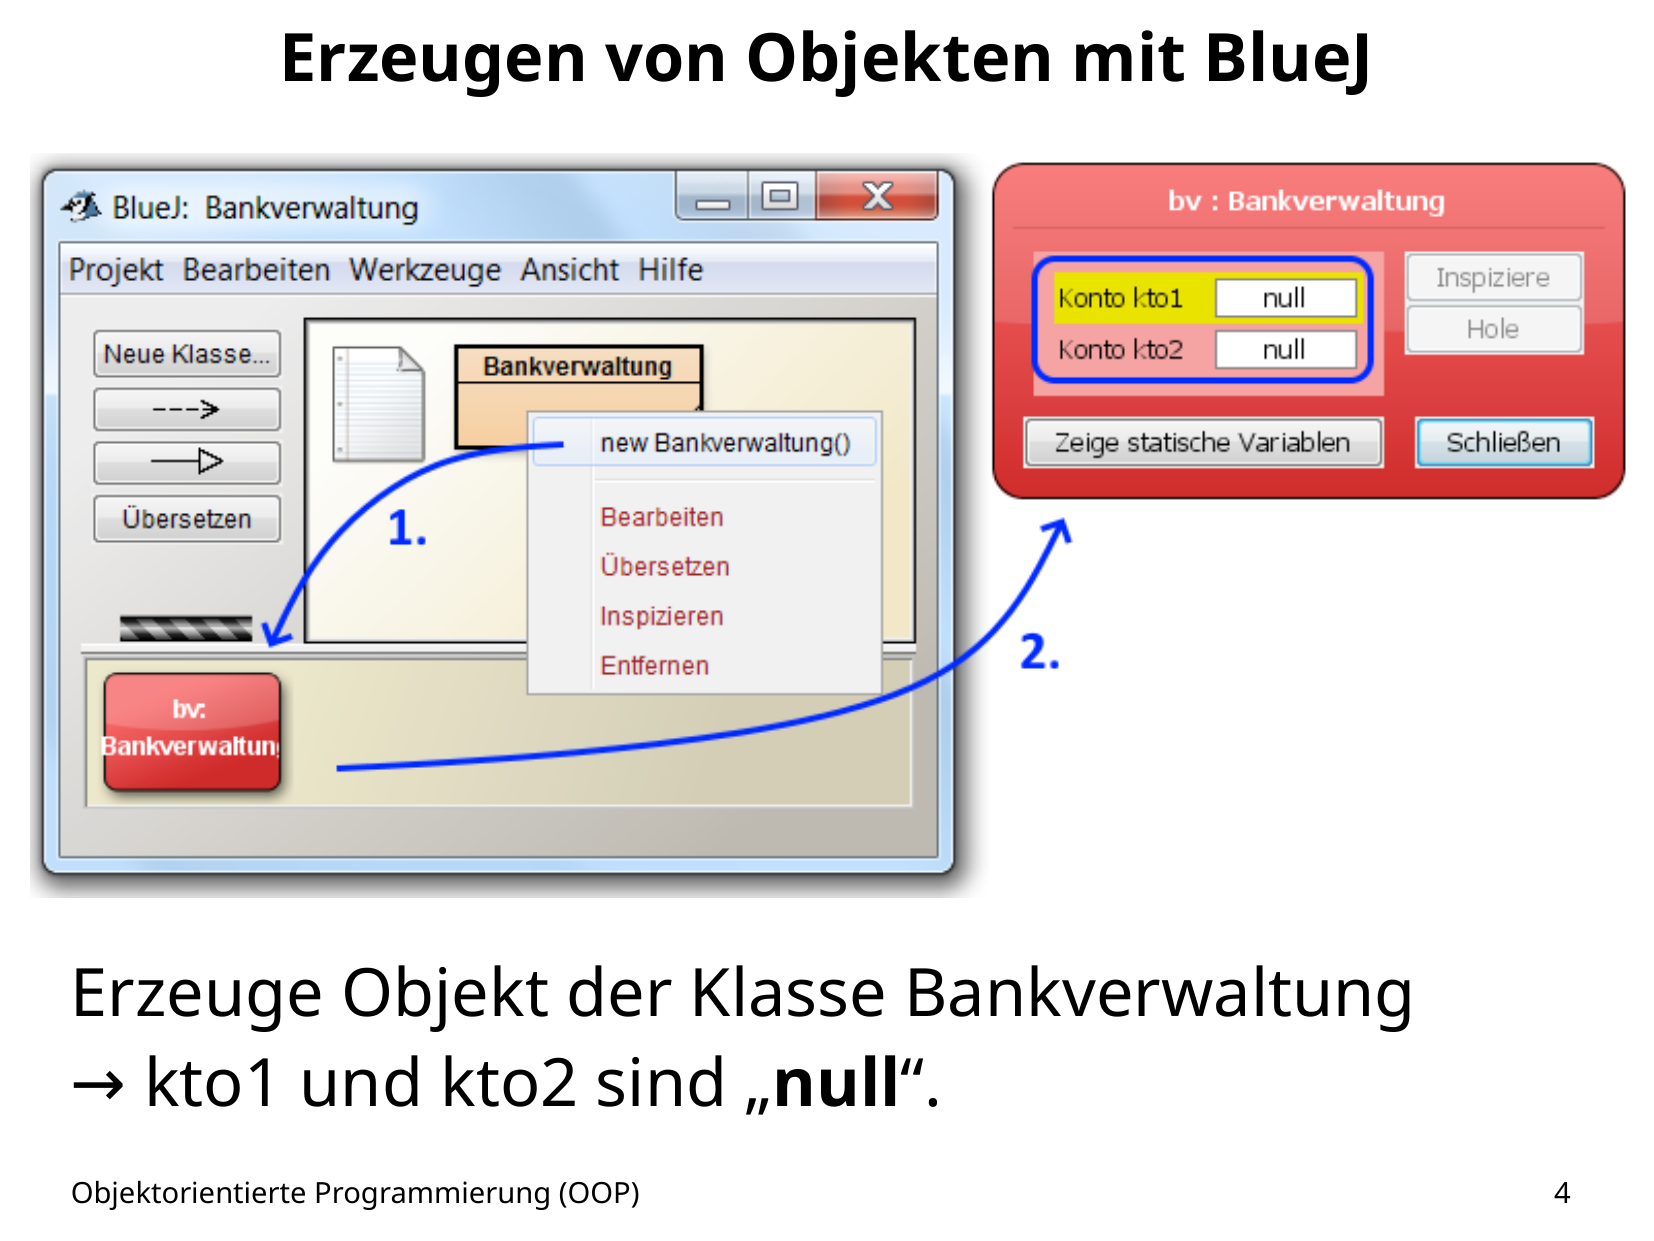

# Erzeugen von Objekten mit BlueJ
Erzeuge Objekt der Klasse Bankverwaltung
→ kto1 und kto2 sind „null“.
Objektorientierte Programmierung (OOP)
4